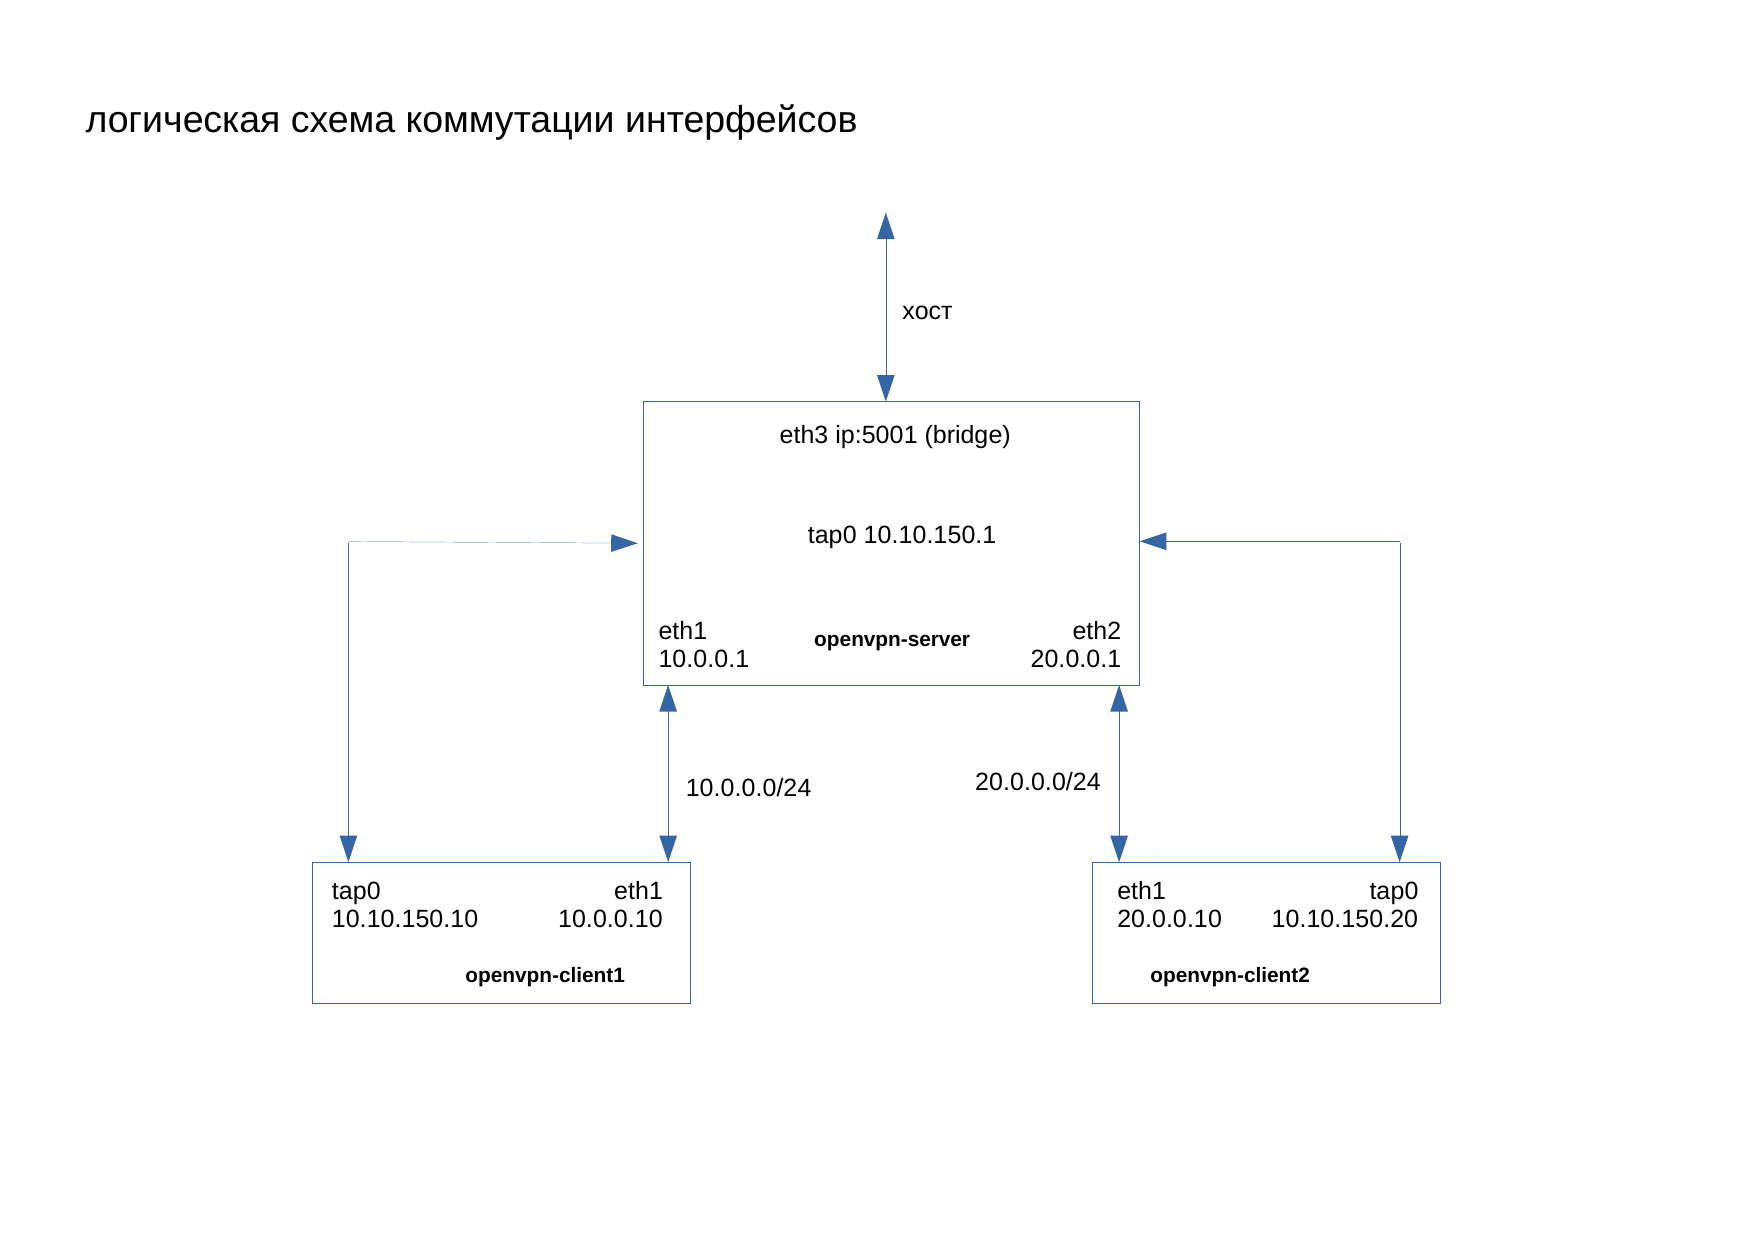

логическая схема коммутации интерфейсов
хост
eth3 ip:5001 (bridge)
tap0 10.10.150.1
eth1
10.0.0.1
eth2
20.0.0.1
openvpn-server
20.0.0.0/24
10.0.0.0/24
tap0
10.10.150.10
eth1
10.0.0.10
eth1
20.0.0.10
tap0
10.10.150.20
openvpn-client1
openvpn-client2